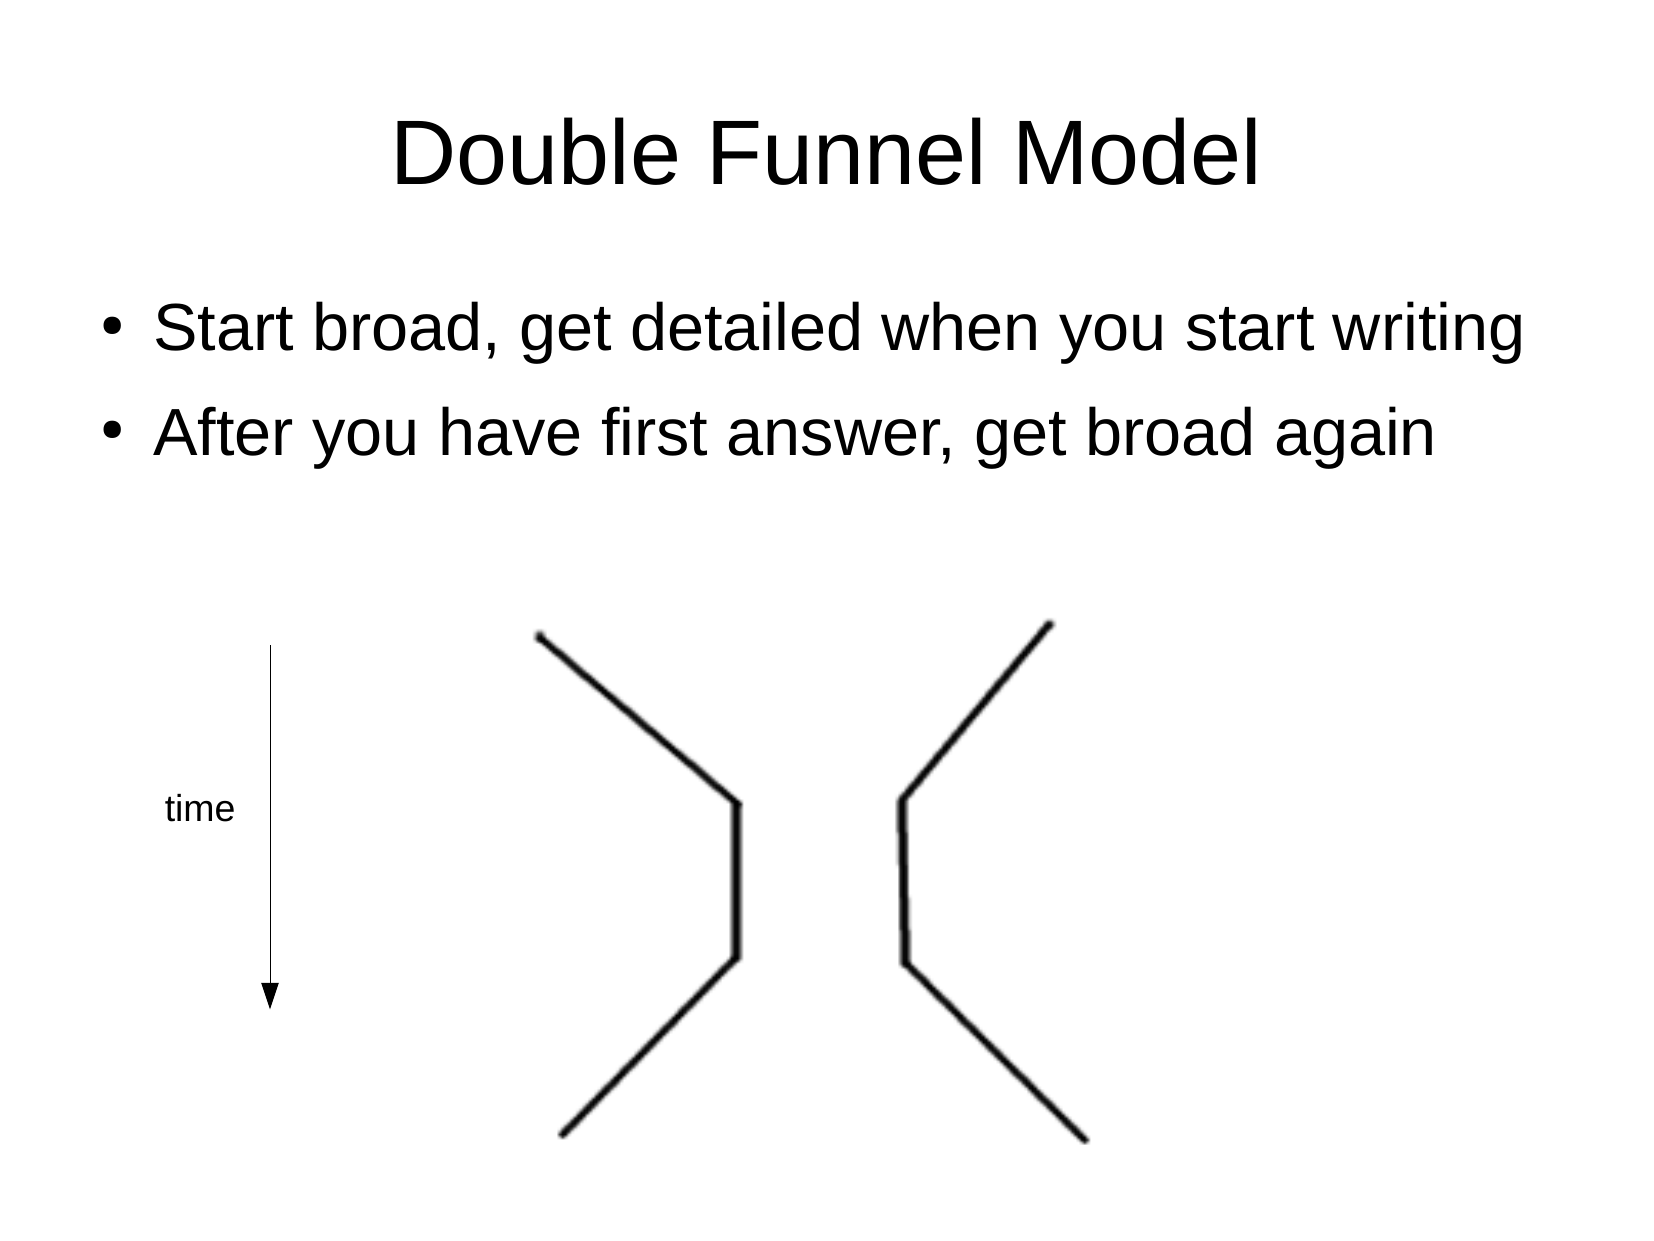

# Double Funnel Model
Start broad, get detailed when you start writing
After you have first answer, get broad again
time